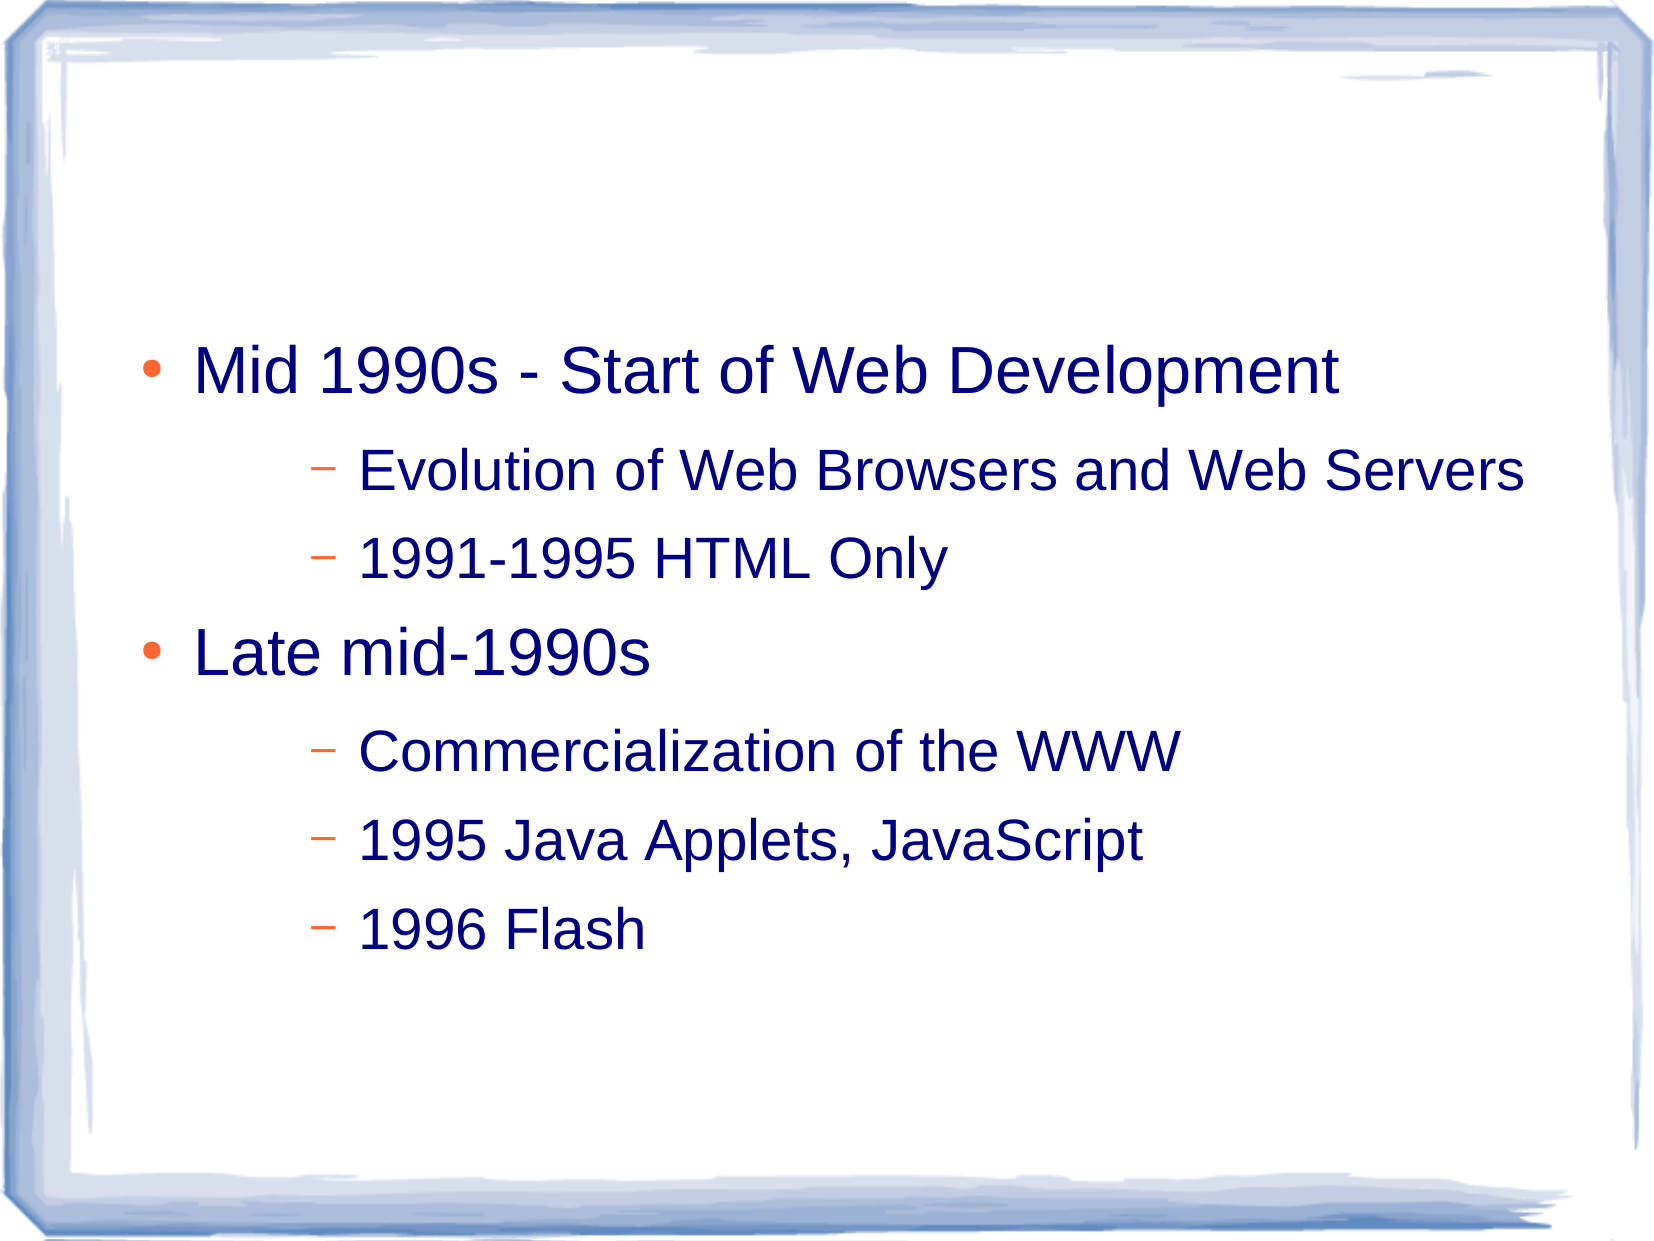

#
Mid 1990s - Start of Web Development
Evolution of Web Browsers and Web Servers
1991-1995 HTML Only
Late mid-1990s
Commercialization of the WWW
1995 Java Applets, JavaScript
1996 Flash